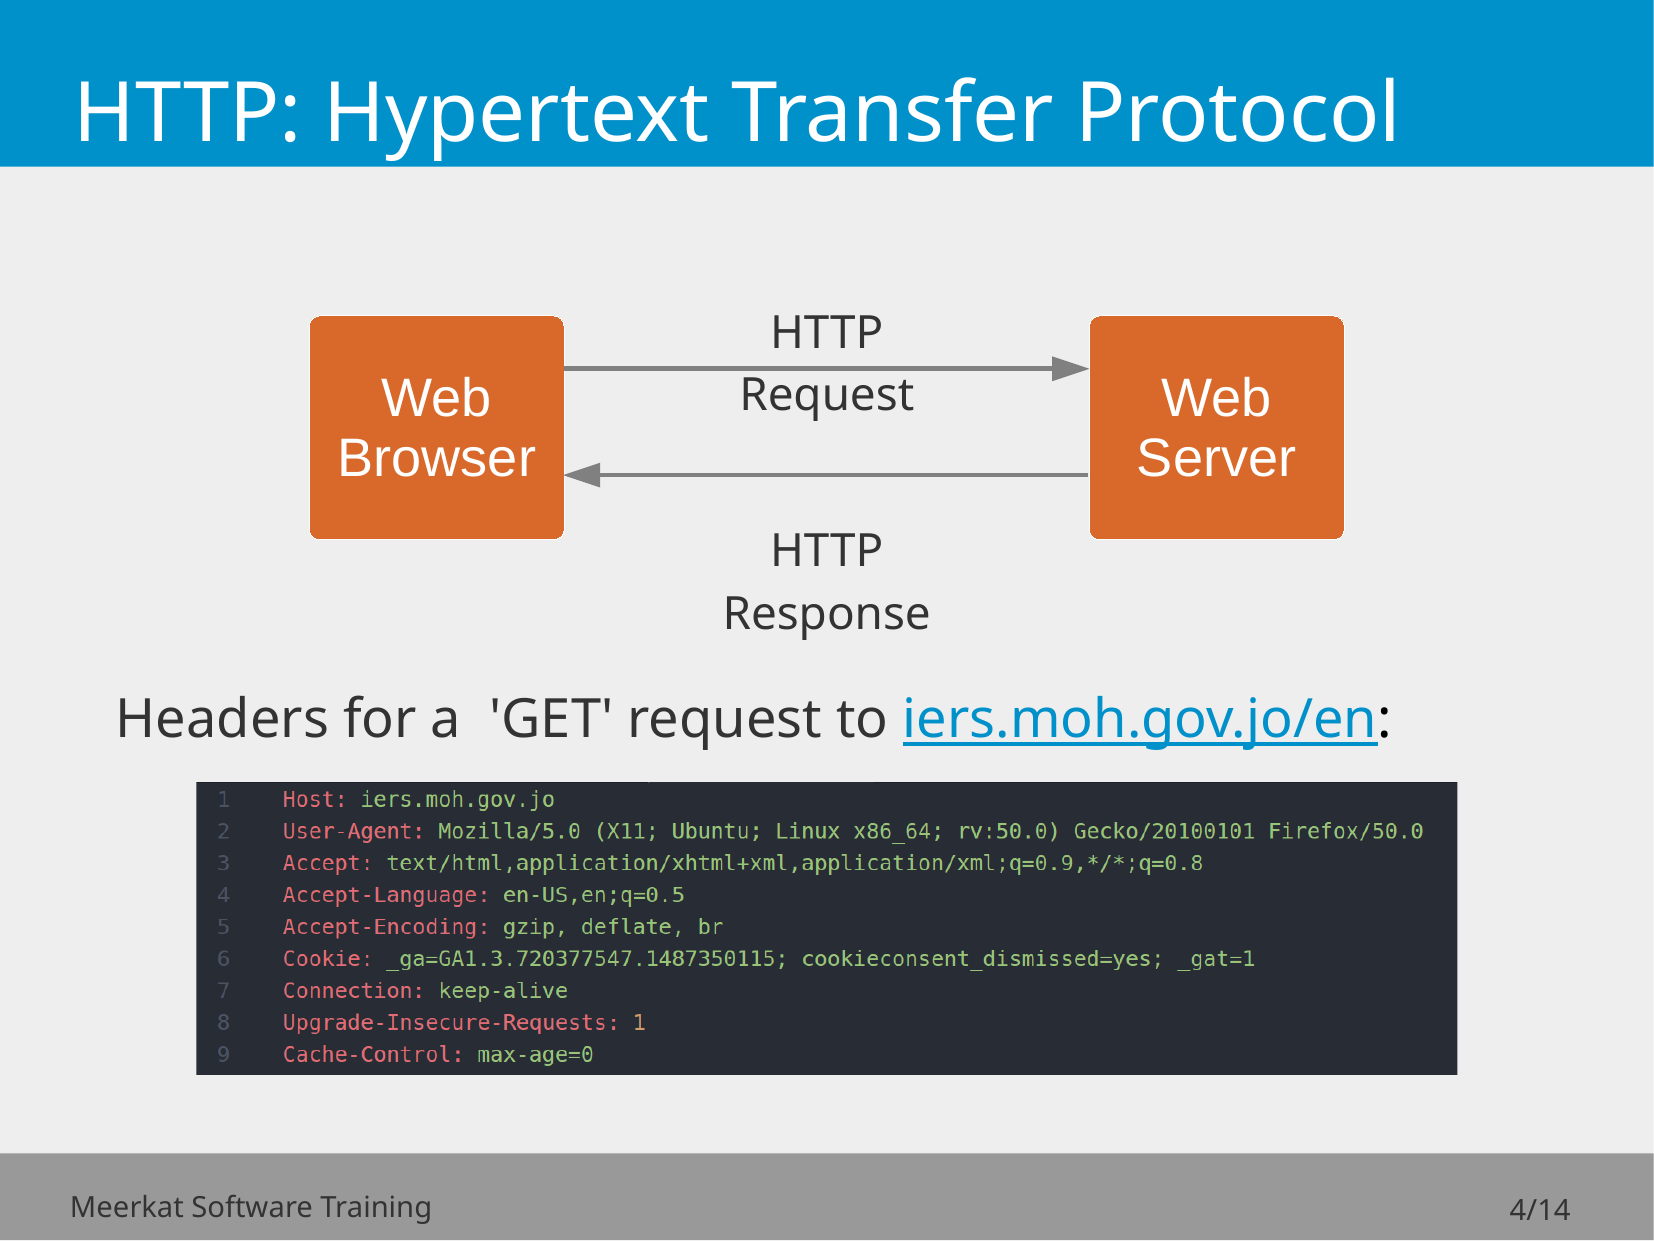

HTTP: Hypertext Transfer Protocol
HTTP Request
Web
Browser
Web
Server
HTTP Response
Headers for a 'GET' request to iers.moh.gov.jo/en:
4